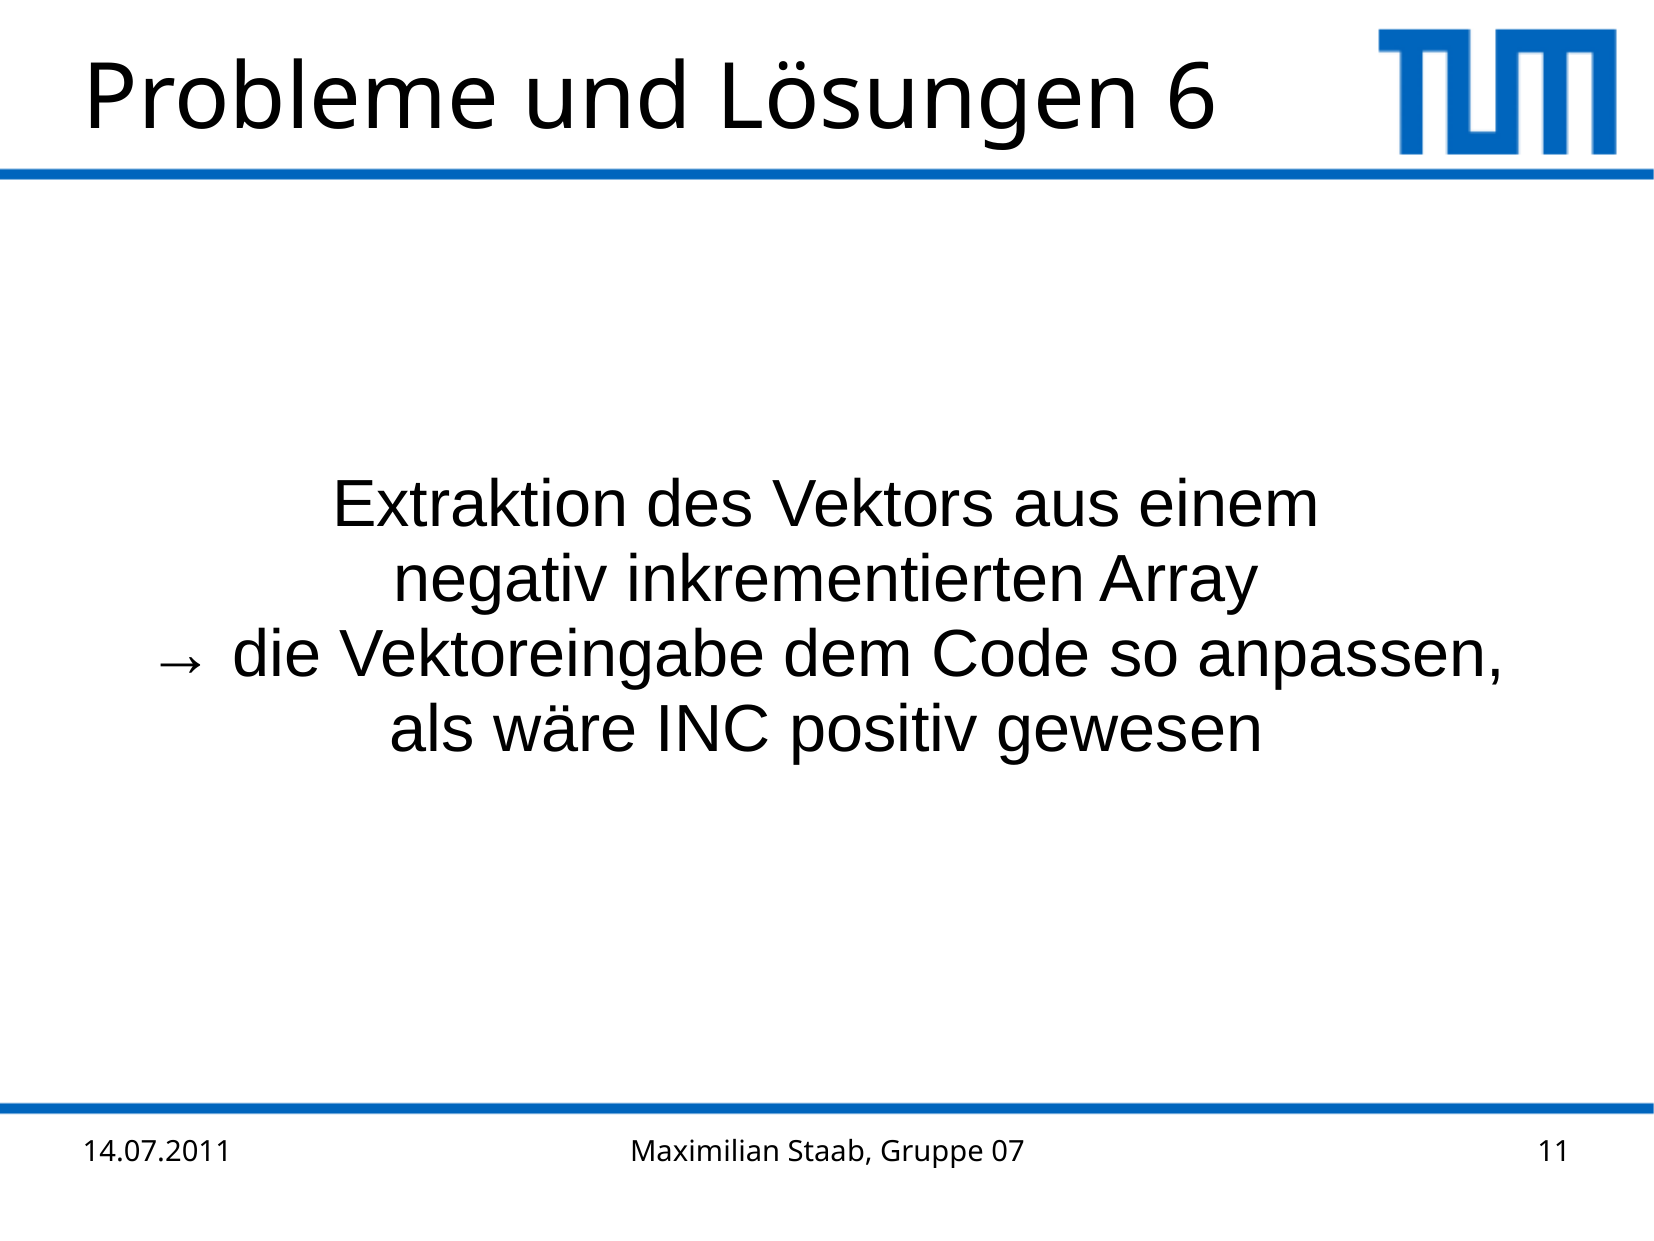

# Probleme und Lösungen 6
Extraktion des Vektors aus einem
negativ inkrementierten Array
→ die Vektoreingabe dem Code so anpassen,
als wäre INC positiv gewesen
14.07.2011
Maximilian Staab, Gruppe 07
11